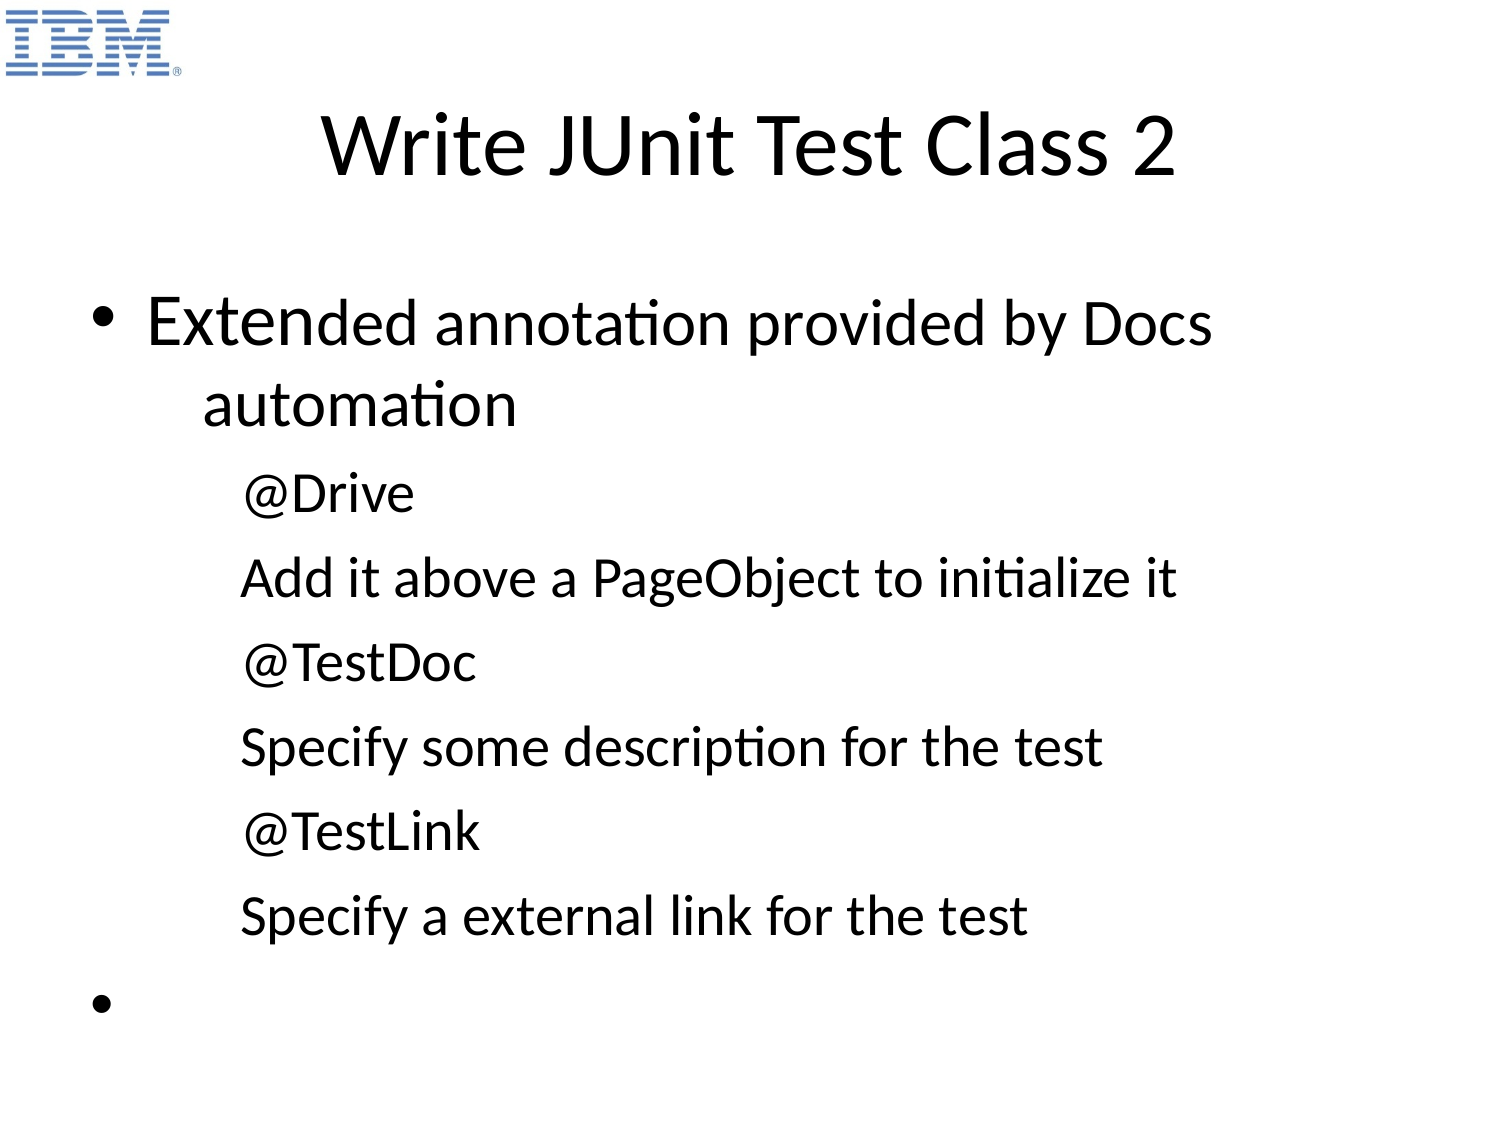

# Write JUnit Test Class 2
Extended annotation provided by Docs automation
@Drive
Add it above a PageObject to initialize it
@TestDoc
Specify some description for the test
@TestLink
Specify a external link for the test